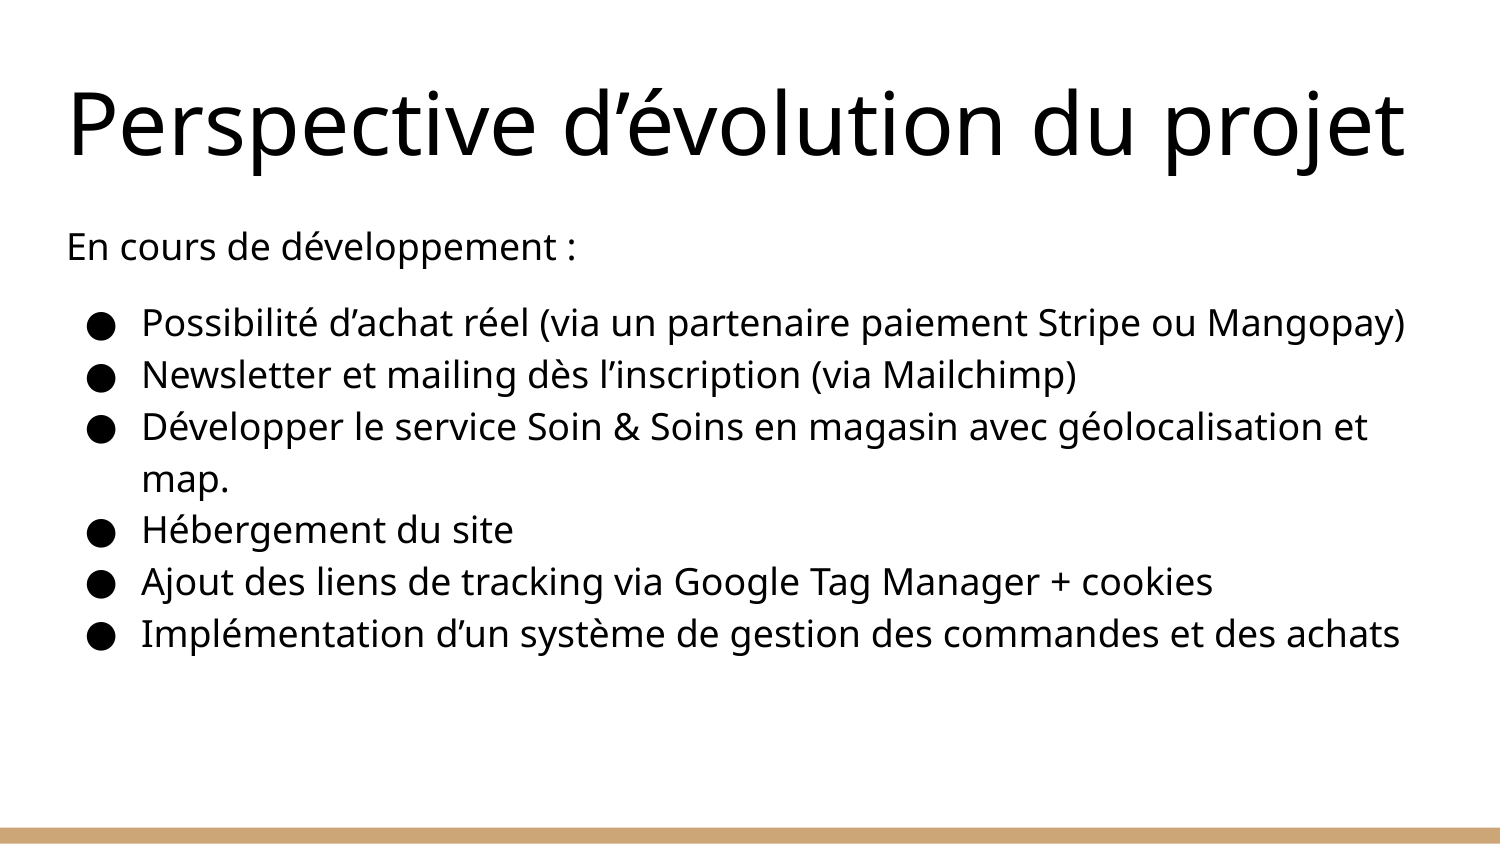

# Perspective d’évolution du projet
En cours de développement :
Possibilité d’achat réel (via un partenaire paiement Stripe ou Mangopay)
Newsletter et mailing dès l’inscription (via Mailchimp)
Développer le service Soin & Soins en magasin avec géolocalisation et map.
Hébergement du site
Ajout des liens de tracking via Google Tag Manager + cookies
Implémentation d’un système de gestion des commandes et des achats